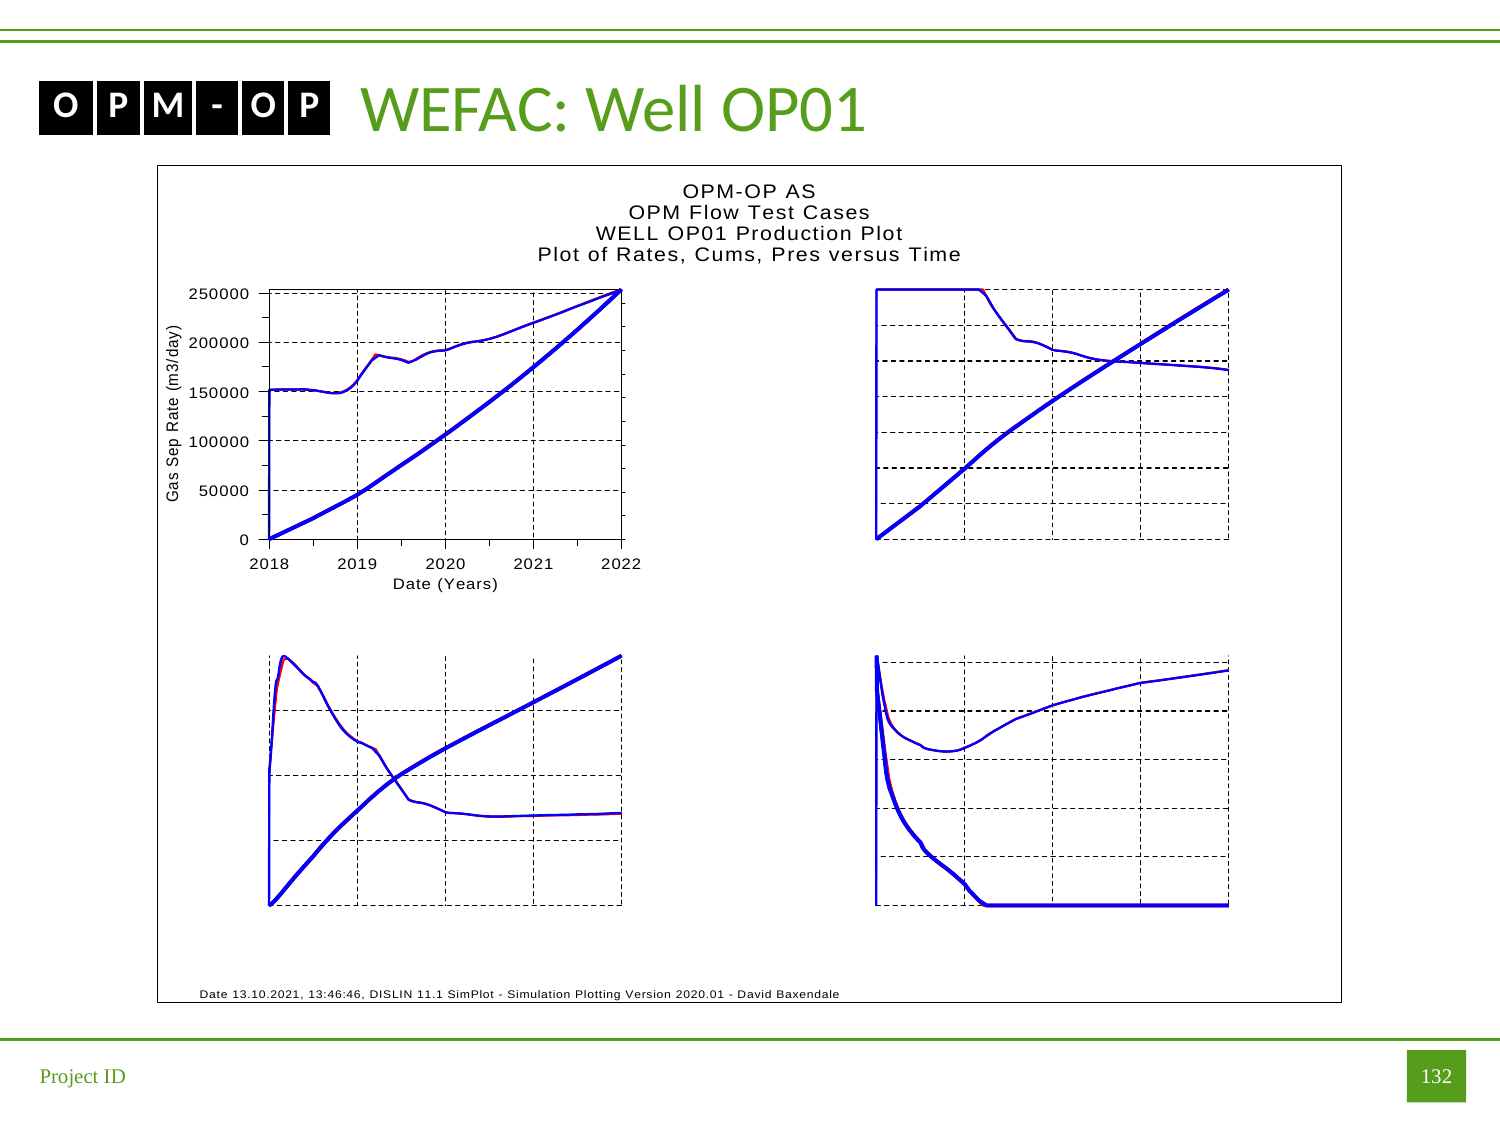

# WEFAC: well OP01
Project ID
132